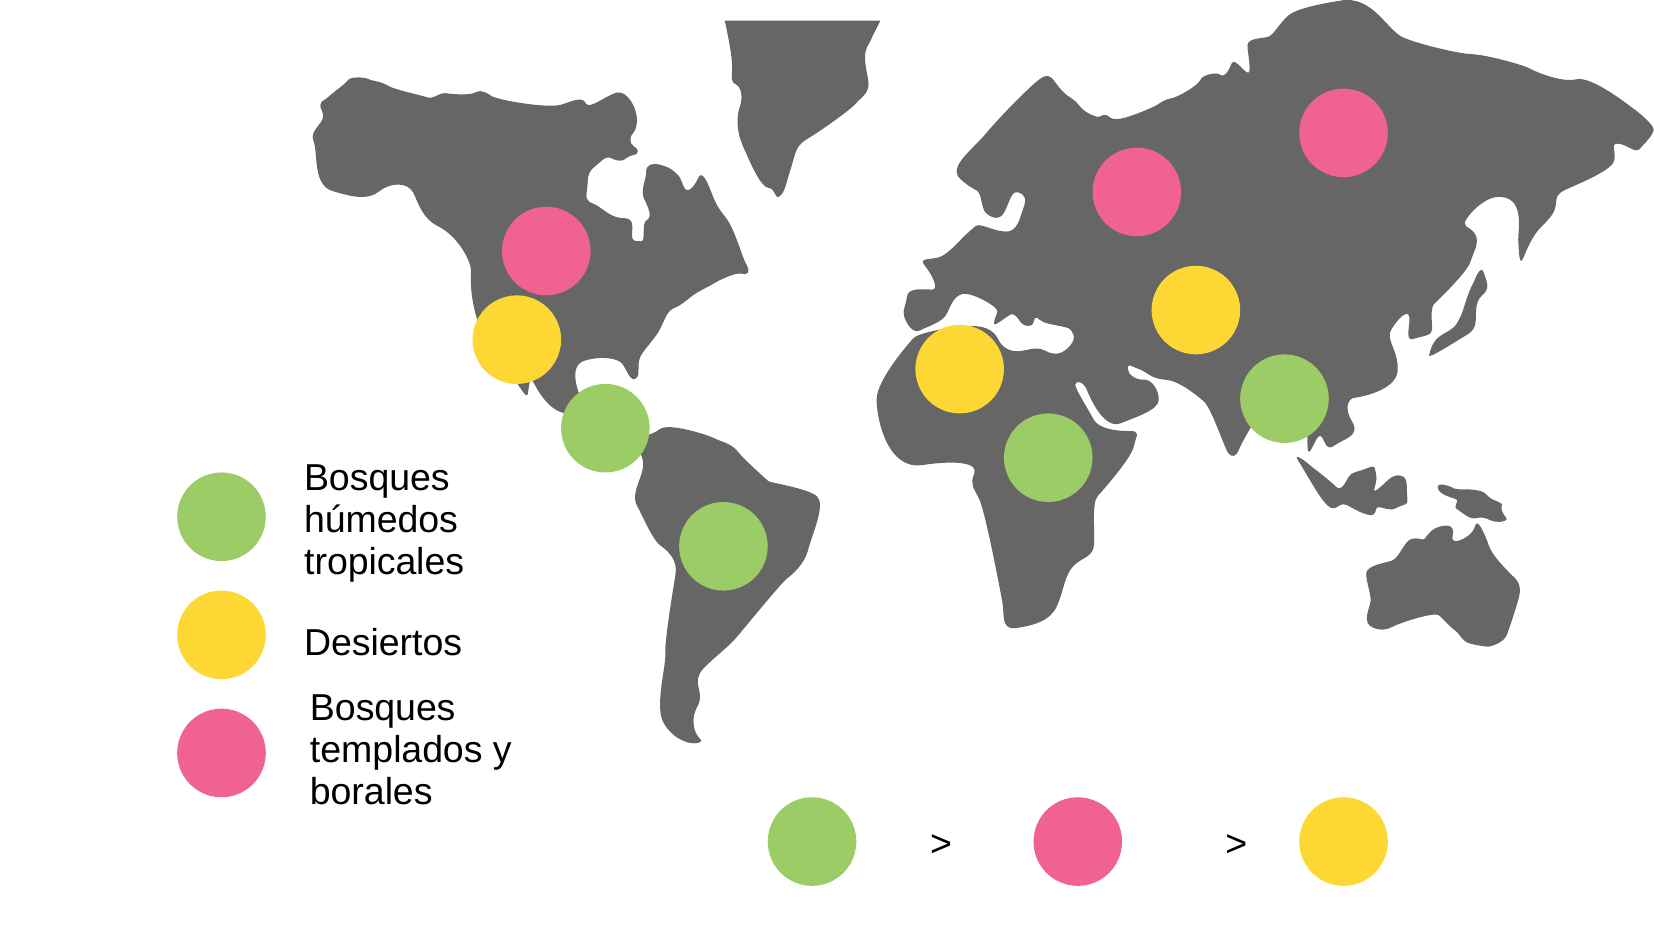

Bosques húmedos tropicales
Desiertos
Bosques templados y borales
>				>